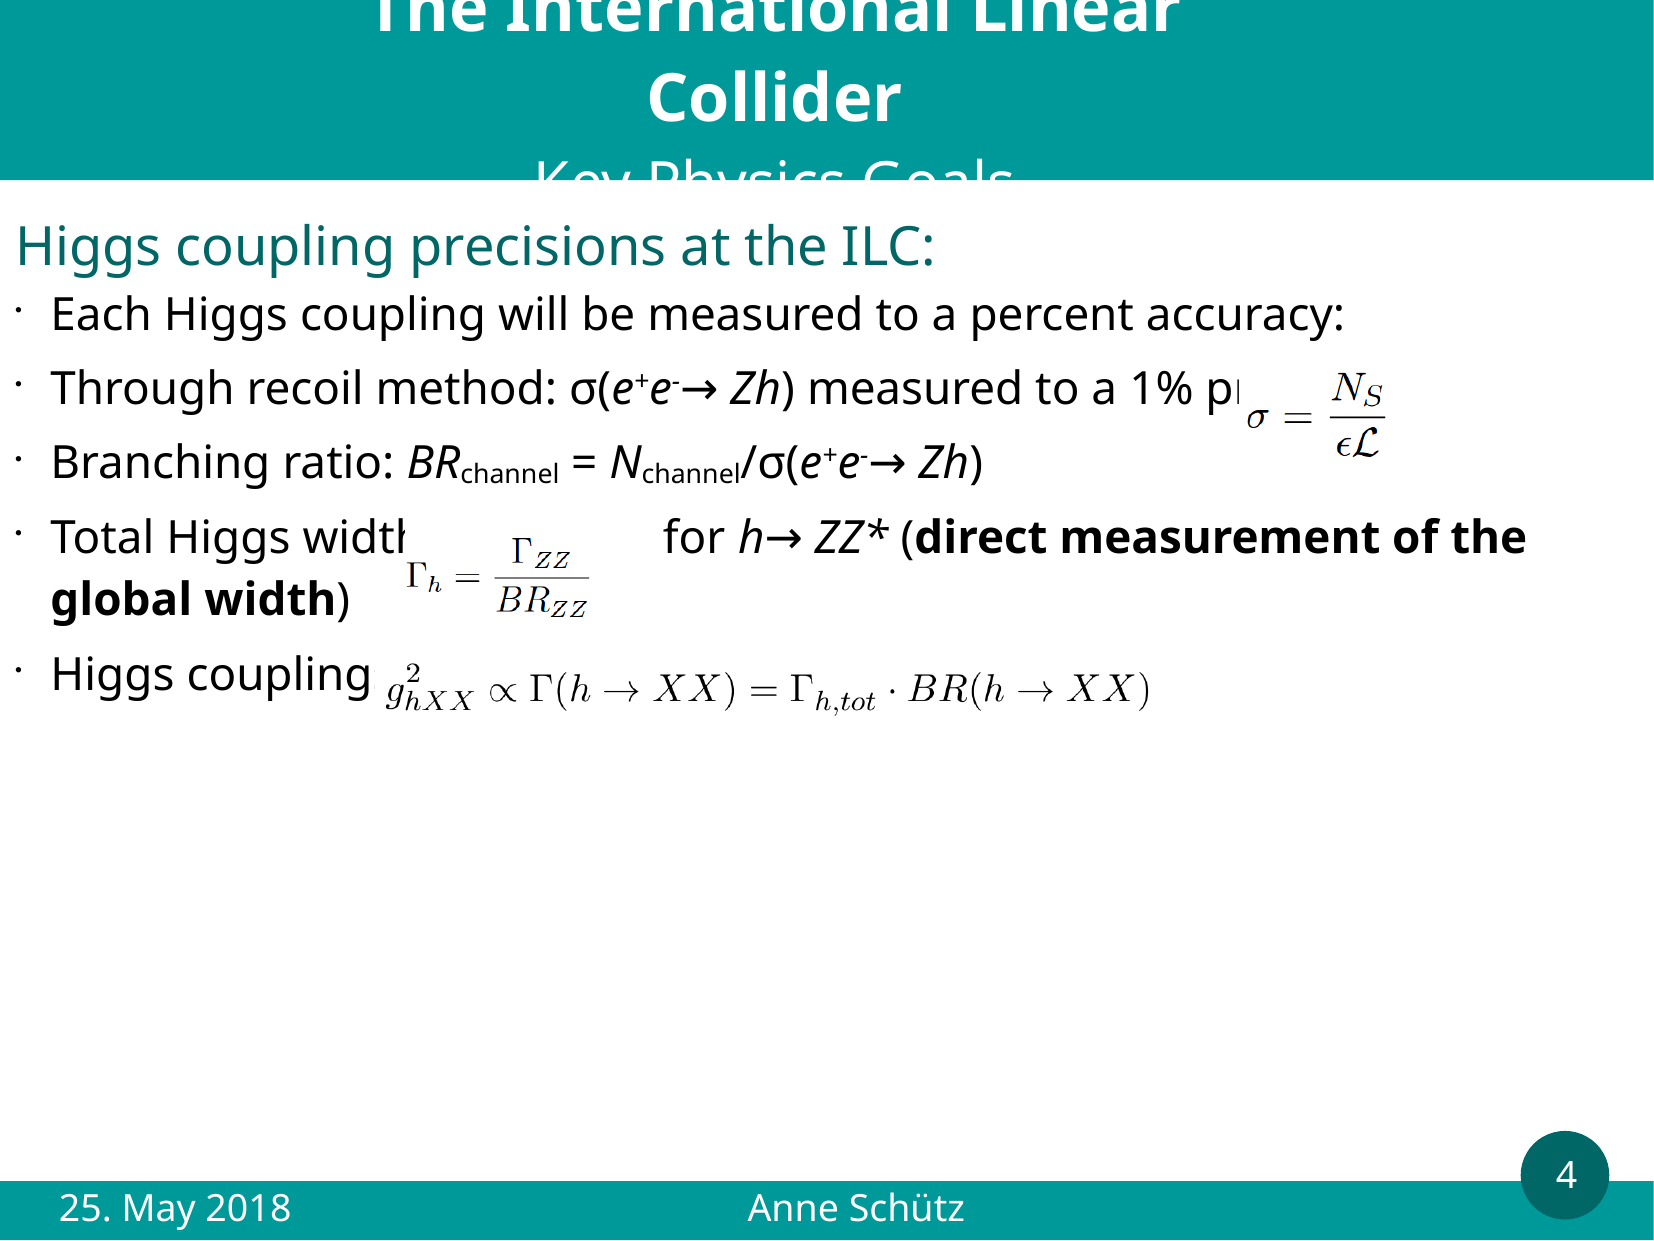

# The International Linear Collider Key Physics Goals
Higgs coupling precisions at the ILC:
Each Higgs coupling will be measured to a percent accuracy:
Through recoil method: σ(e+e-→ Zh) measured to a 1% precision
Branching ratio: BRchannel = Nchannel/σ(e+e-→ Zh)
Total Higgs width: for h→ ZZ* (direct measurement of the global width)
Higgs couplings: